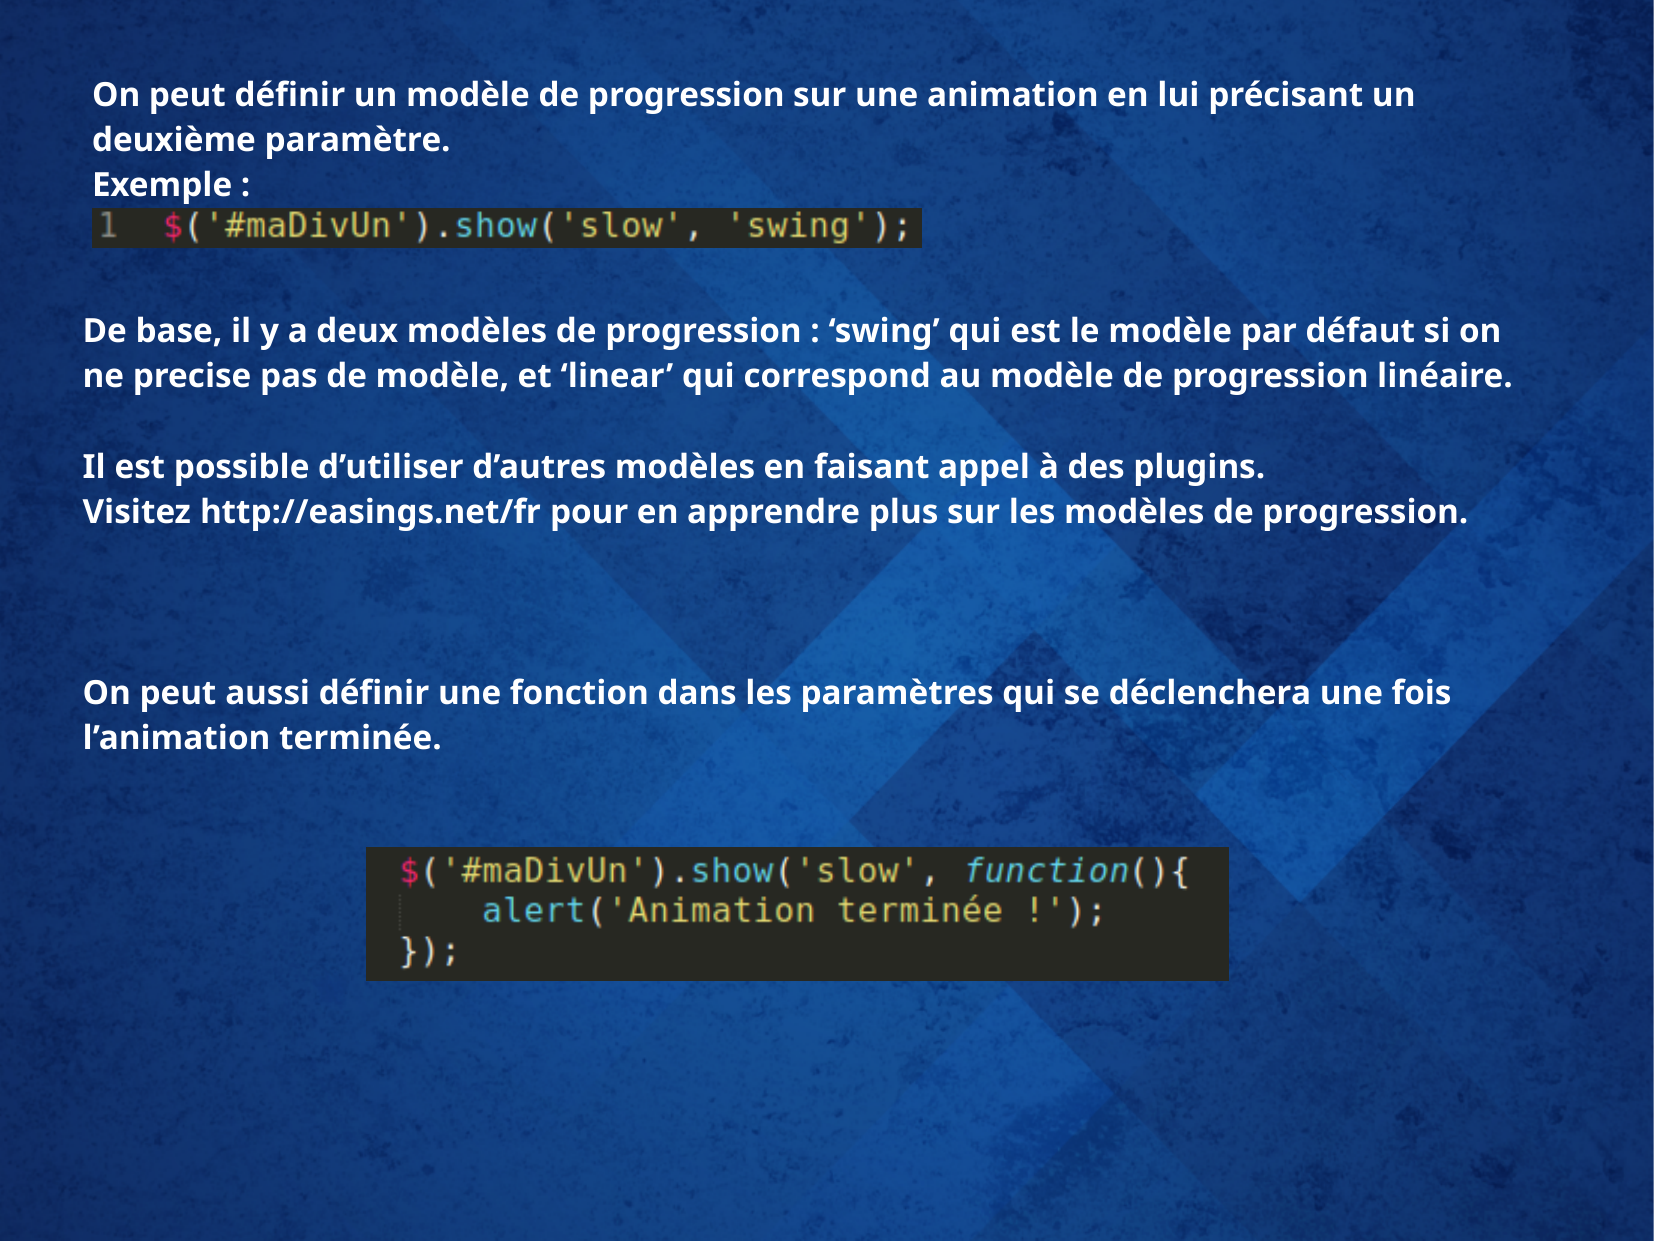

On peut définir un modèle de progression sur une animation en lui précisant un deuxième paramètre.
Exemple :
De base, il y a deux modèles de progression : ‘swing’ qui est le modèle par défaut si on ne precise pas de modèle, et ‘linear’ qui correspond au modèle de progression linéaire.
Il est possible d’utiliser d’autres modèles en faisant appel à des plugins.
Visitez http://easings.net/fr pour en apprendre plus sur les modèles de progression.
On peut aussi définir une fonction dans les paramètres qui se déclenchera une fois l’animation terminée.